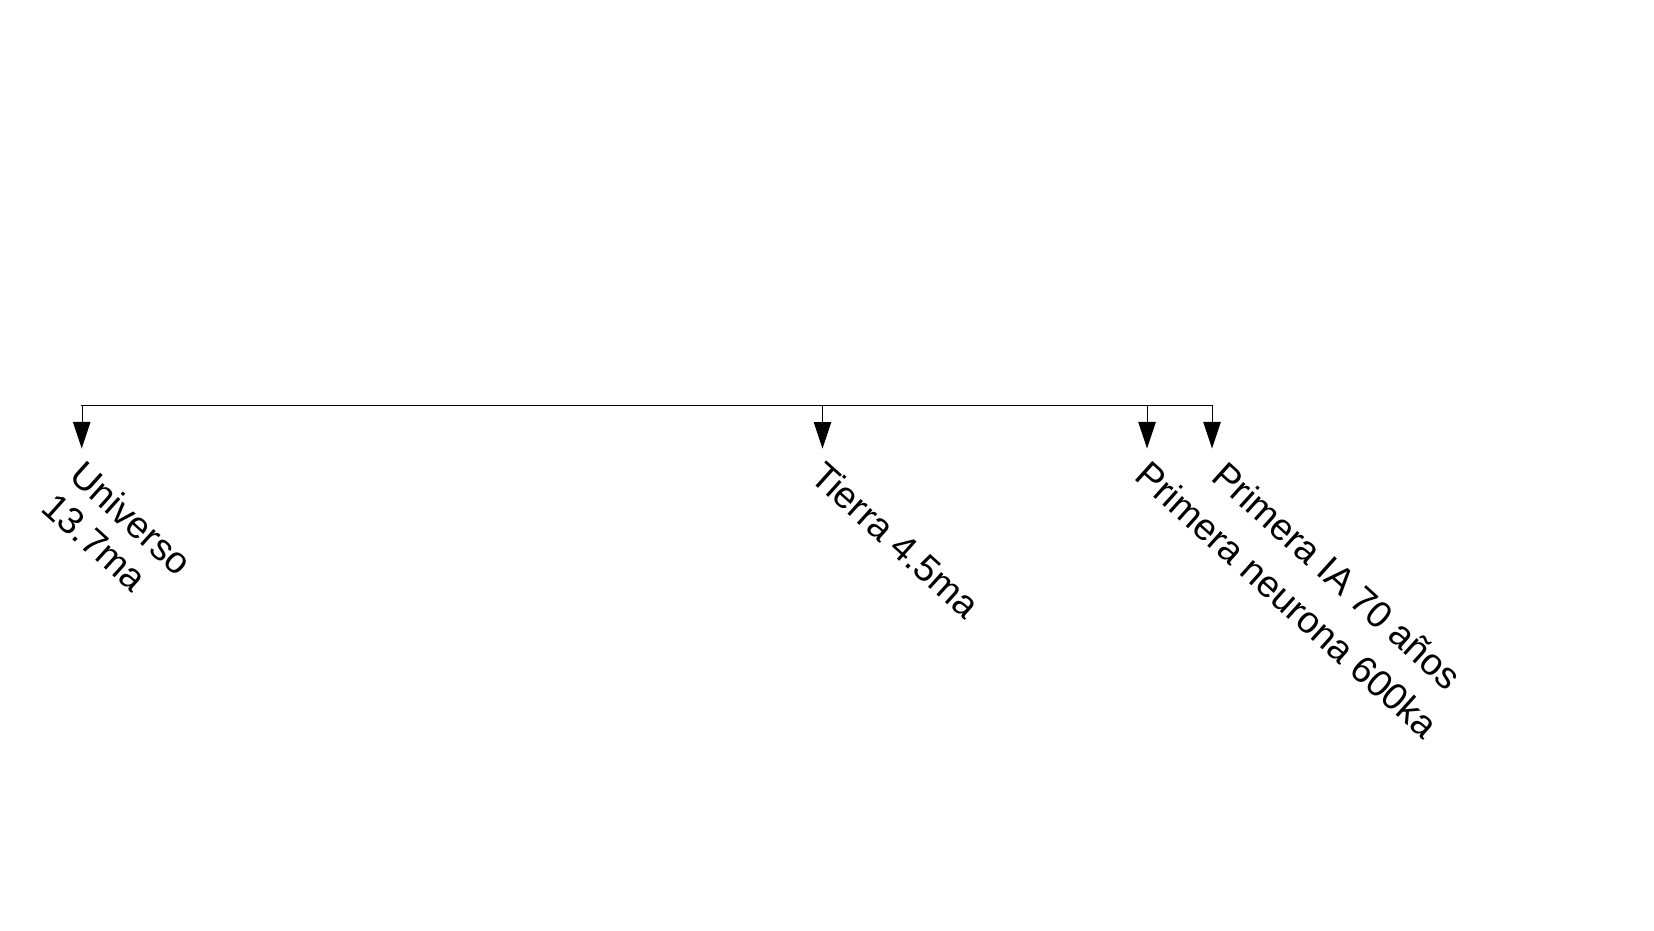

Universo 13.7ma
Tierra 4.5ma
Primera neurona 600ka
Primera IA 70 años